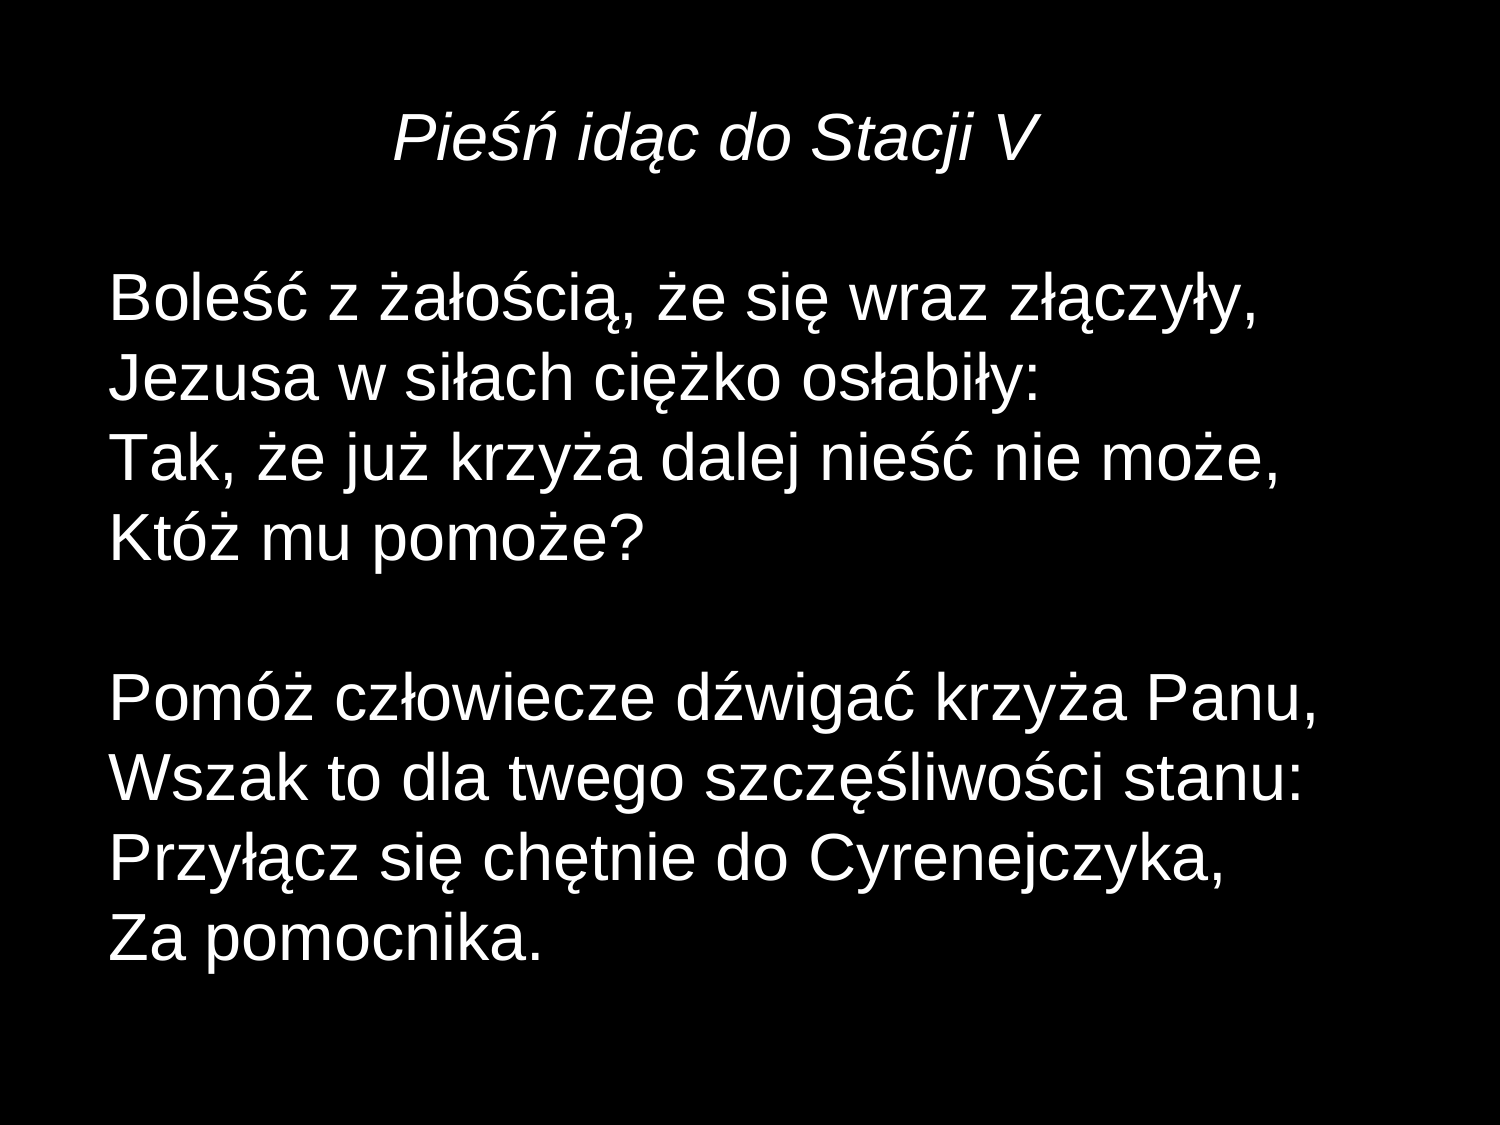

Pieśń idąc do Stacji V
Boleść z żałością, że się wraz złączyły,
Jezusa w siłach ciężko osłabiły:
Tak, że już krzyża dalej nieść nie może,
Któż mu pomoże?
Pomóż człowiecze dźwigać krzyża Panu,
Wszak to dla twego szczęśliwości stanu:
Przyłącz się chętnie do Cyrenejczyka,
Za pomocnika.